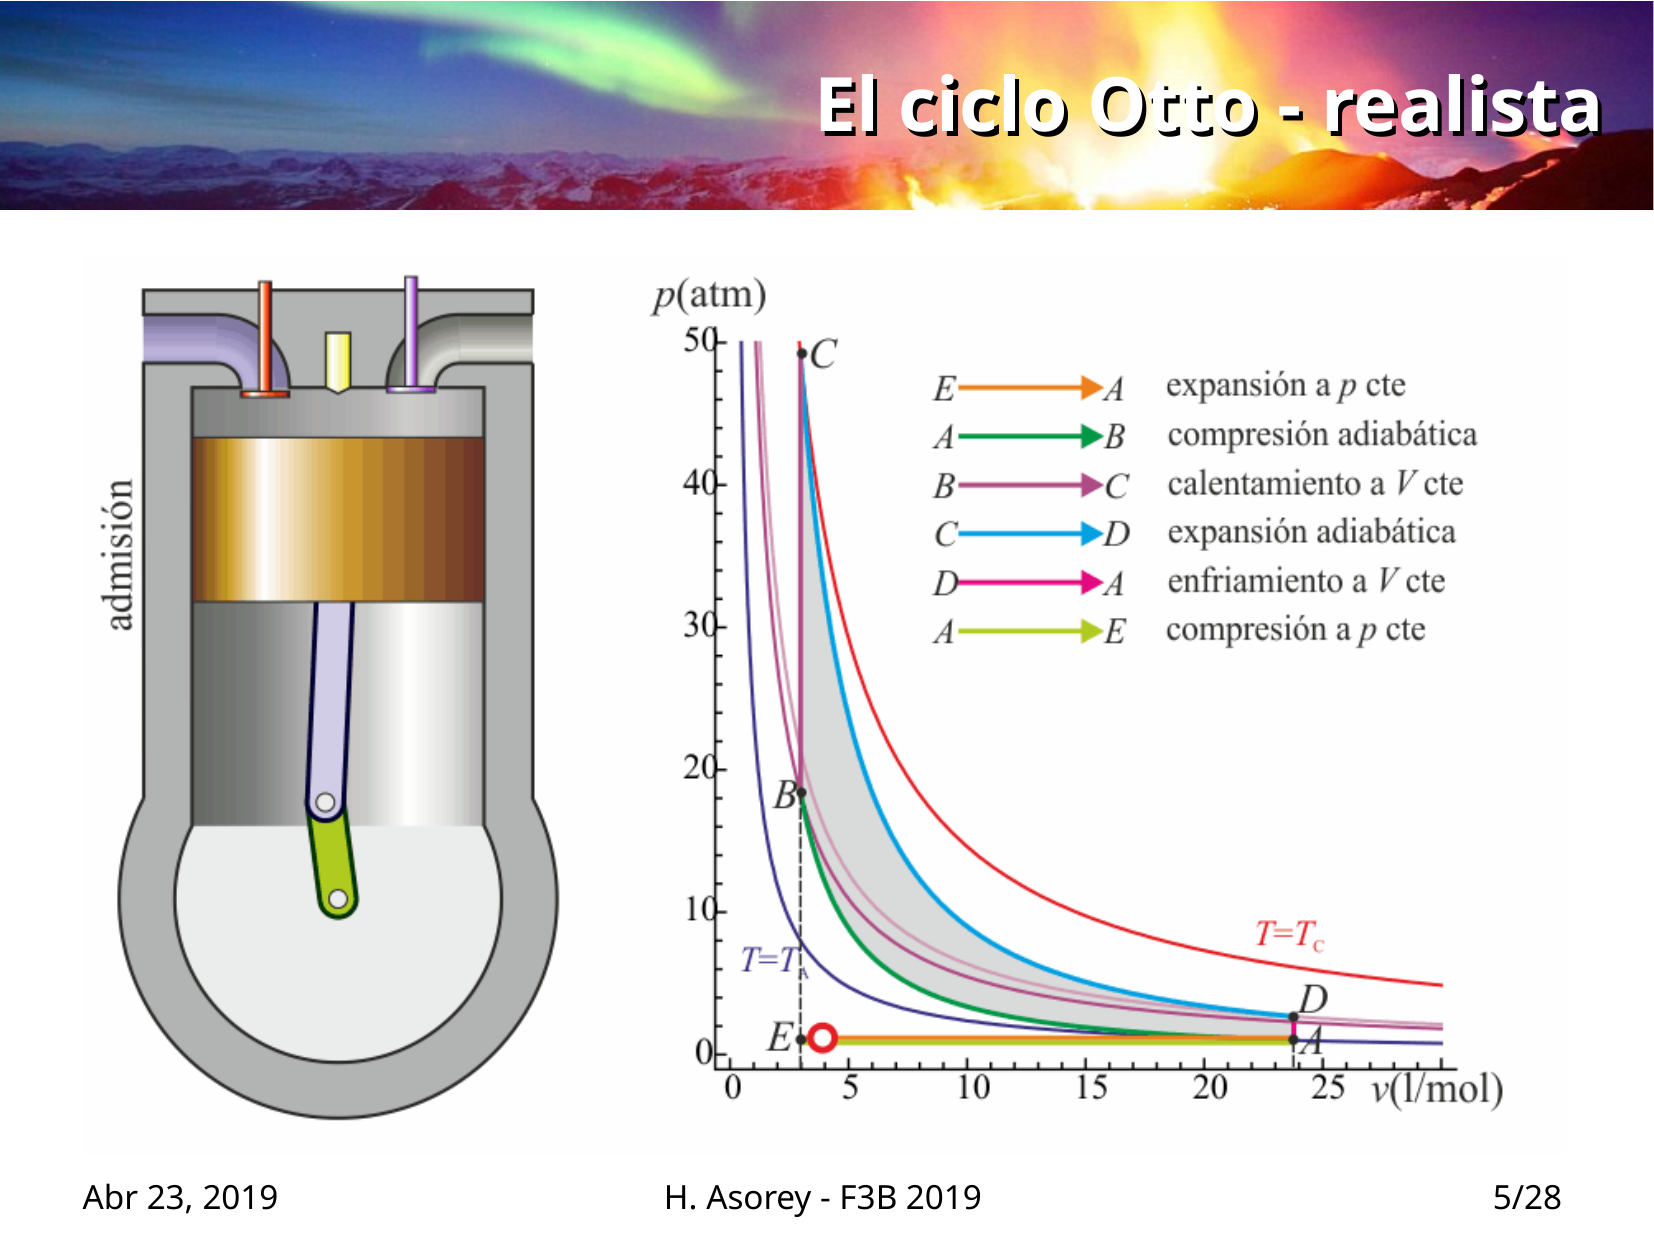

# El ciclo Otto - realista
Abr 23, 2019
H. Asorey - F3B 2019
5